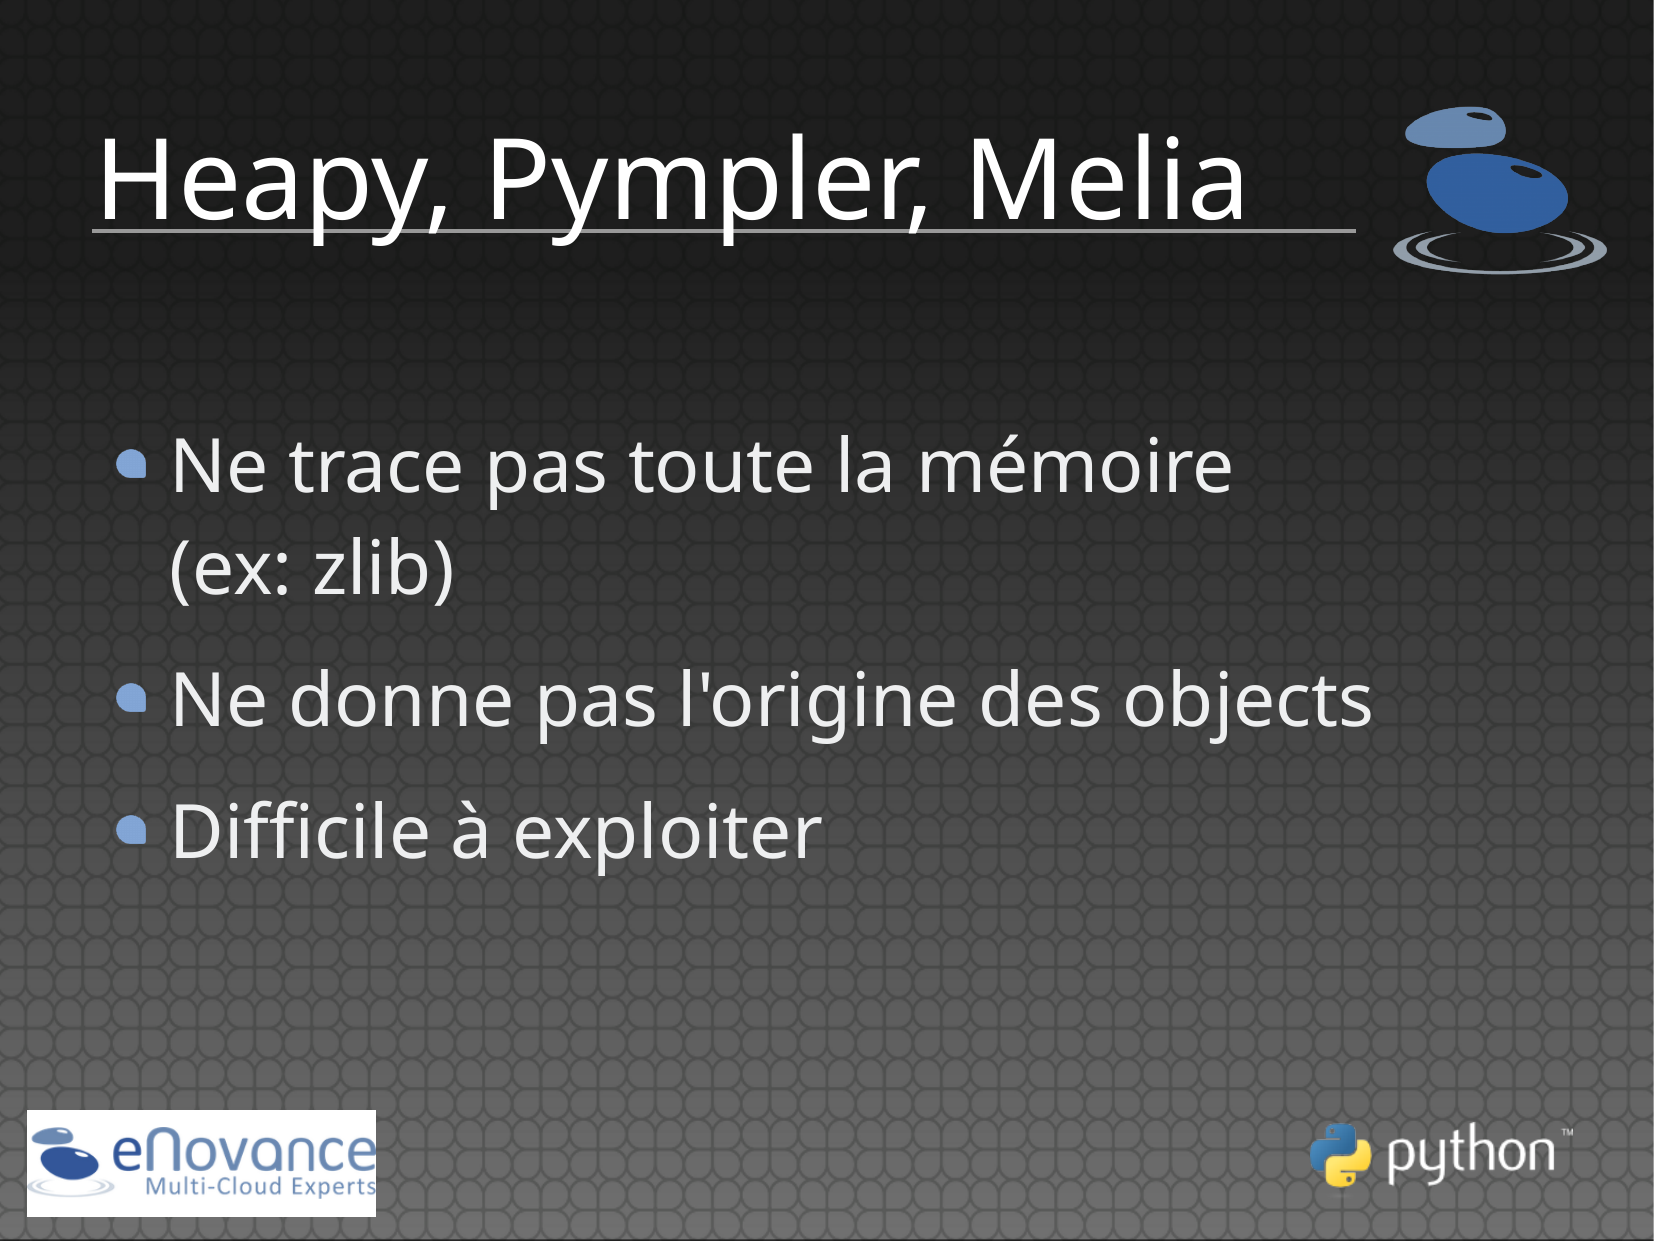

Heapy, Pympler, Melia
# Ne trace pas toute la mémoire (ex: zlib)
Ne donne pas l'origine des objects
Difficile à exploiter